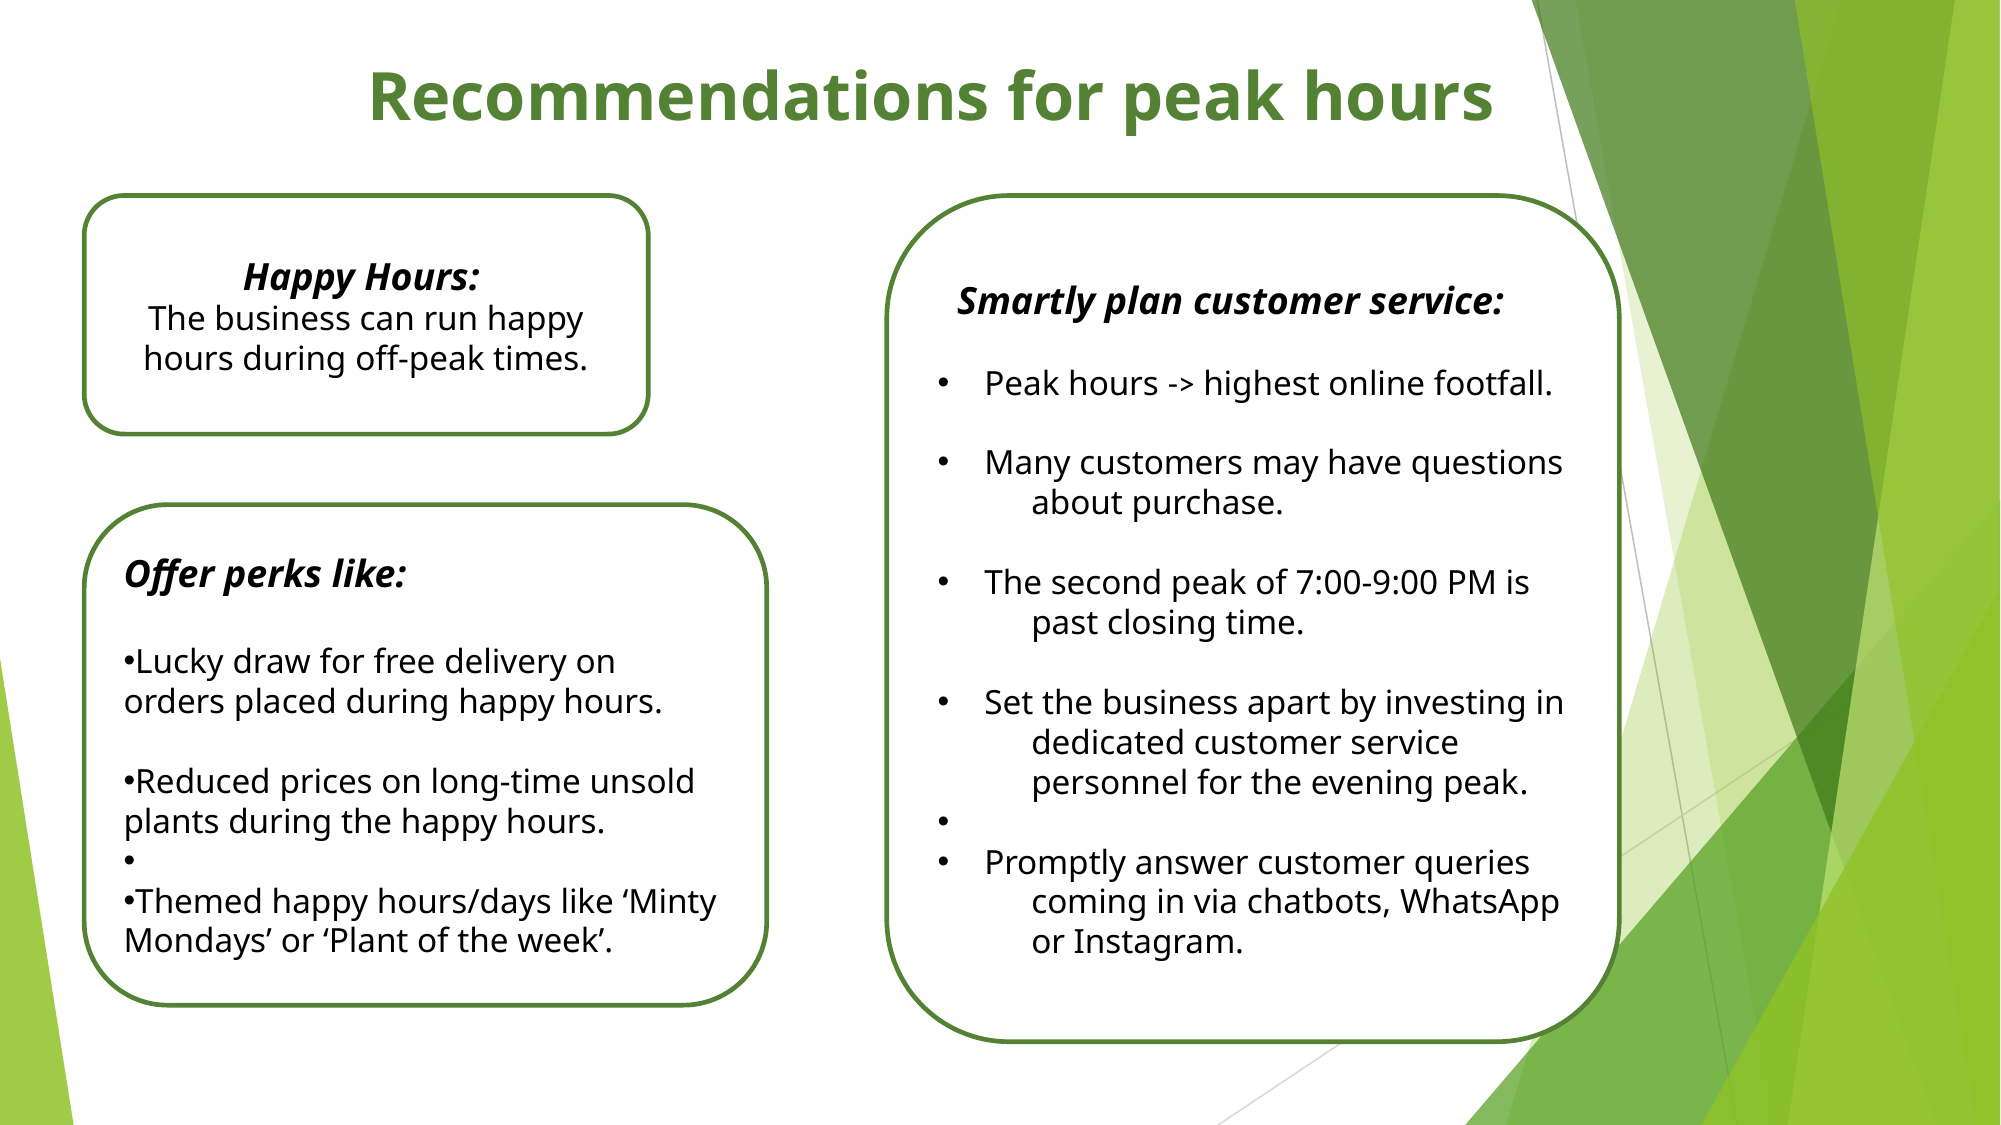

# Recommendations for peak hours
Happy Hours:
The business can run happy hours during off-peak times.
 Smartly plan customer service:
Peak hours -> highest online footfall.
Many customers may have questions about purchase.
The second peak of 7:00-9:00 PM is past closing time.
Set the business apart by investing in dedicated customer service personnel for the evening peak.
Promptly answer customer queries coming in via chatbots, WhatsApp or Instagram.
Offer perks like:
Lucky draw for free delivery on orders placed during happy hours.
Reduced prices on long-time unsold plants during the happy hours.
Themed happy hours/days like ‘Minty Mondays’ or ‘Plant of the week’.